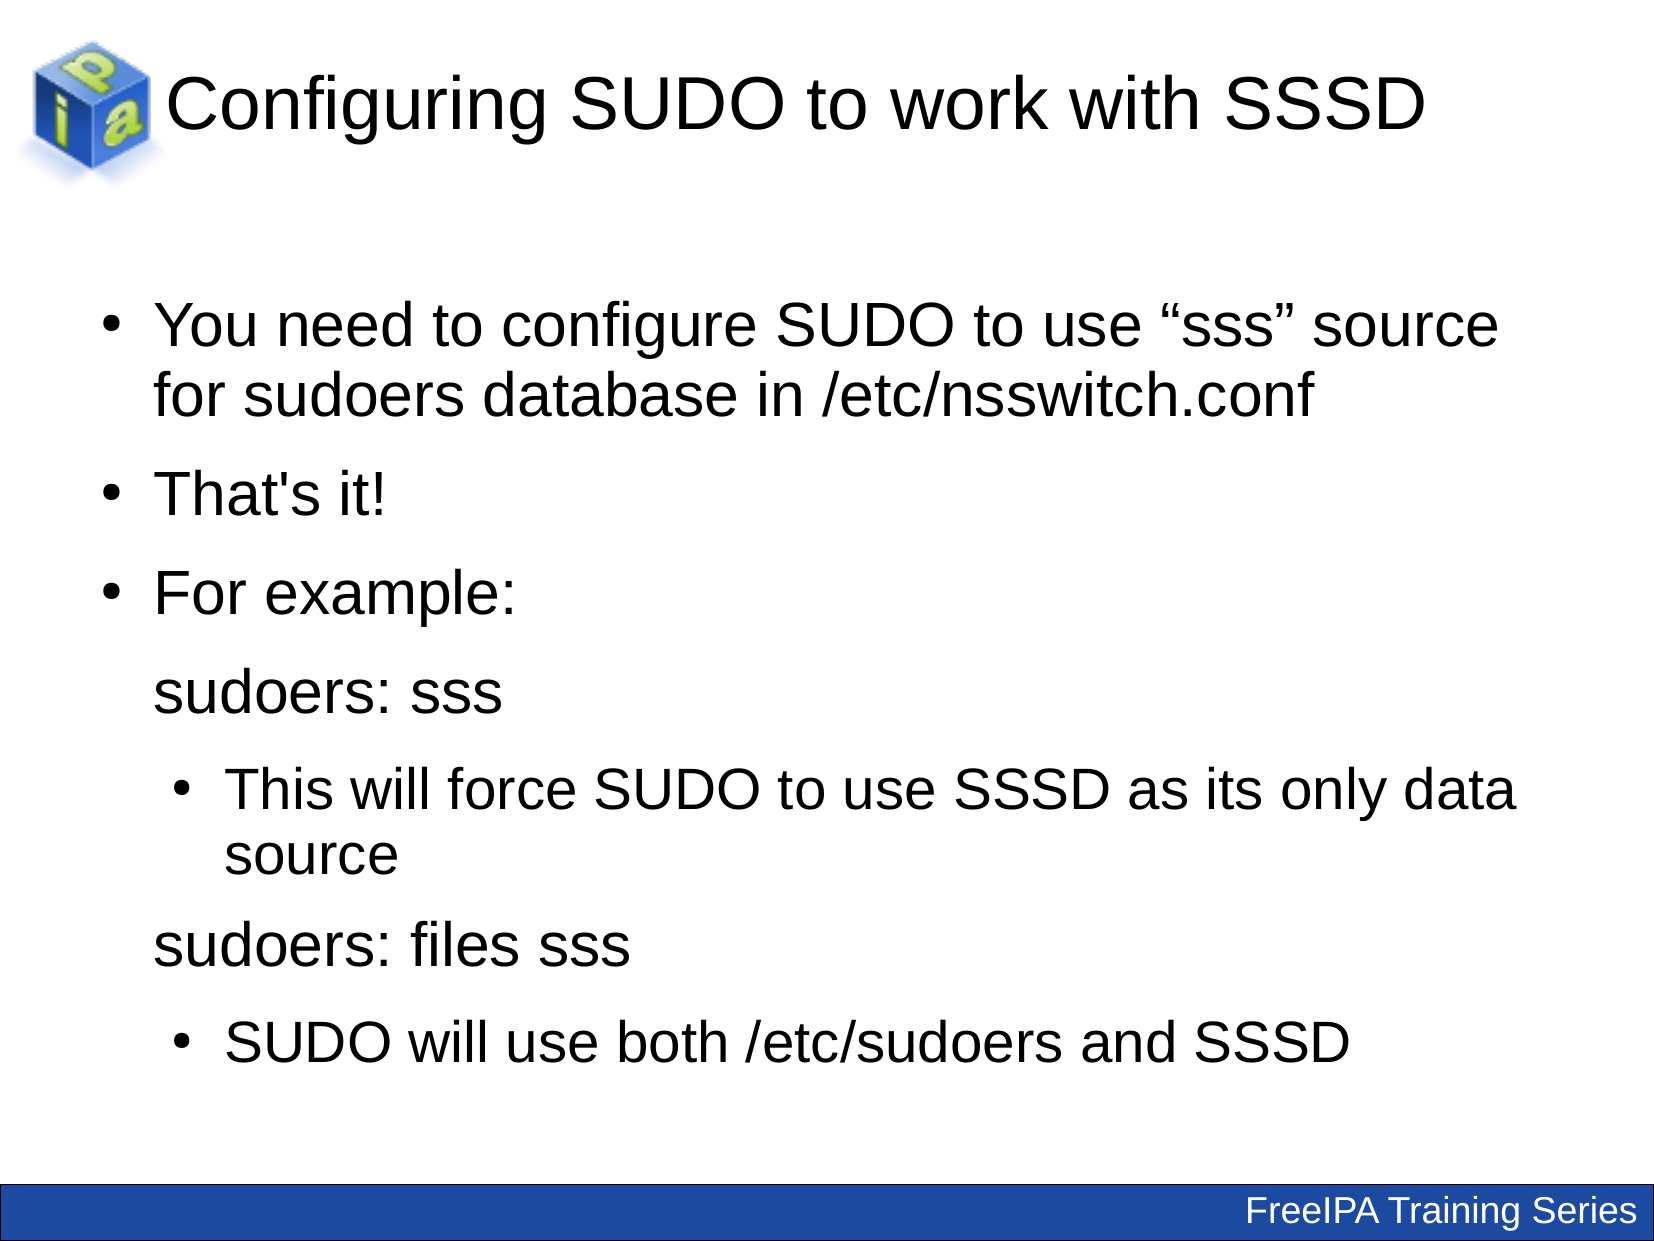

# Configuring SUDO to work with SSSD
You need to configure SUDO to use “sss” source for sudoers database in /etc/nsswitch.conf
That's it!
For example:
sudoers: sss
This will force SUDO to use SSSD as its only data source
sudoers: files sss
SUDO will use both /etc/sudoers and SSSD